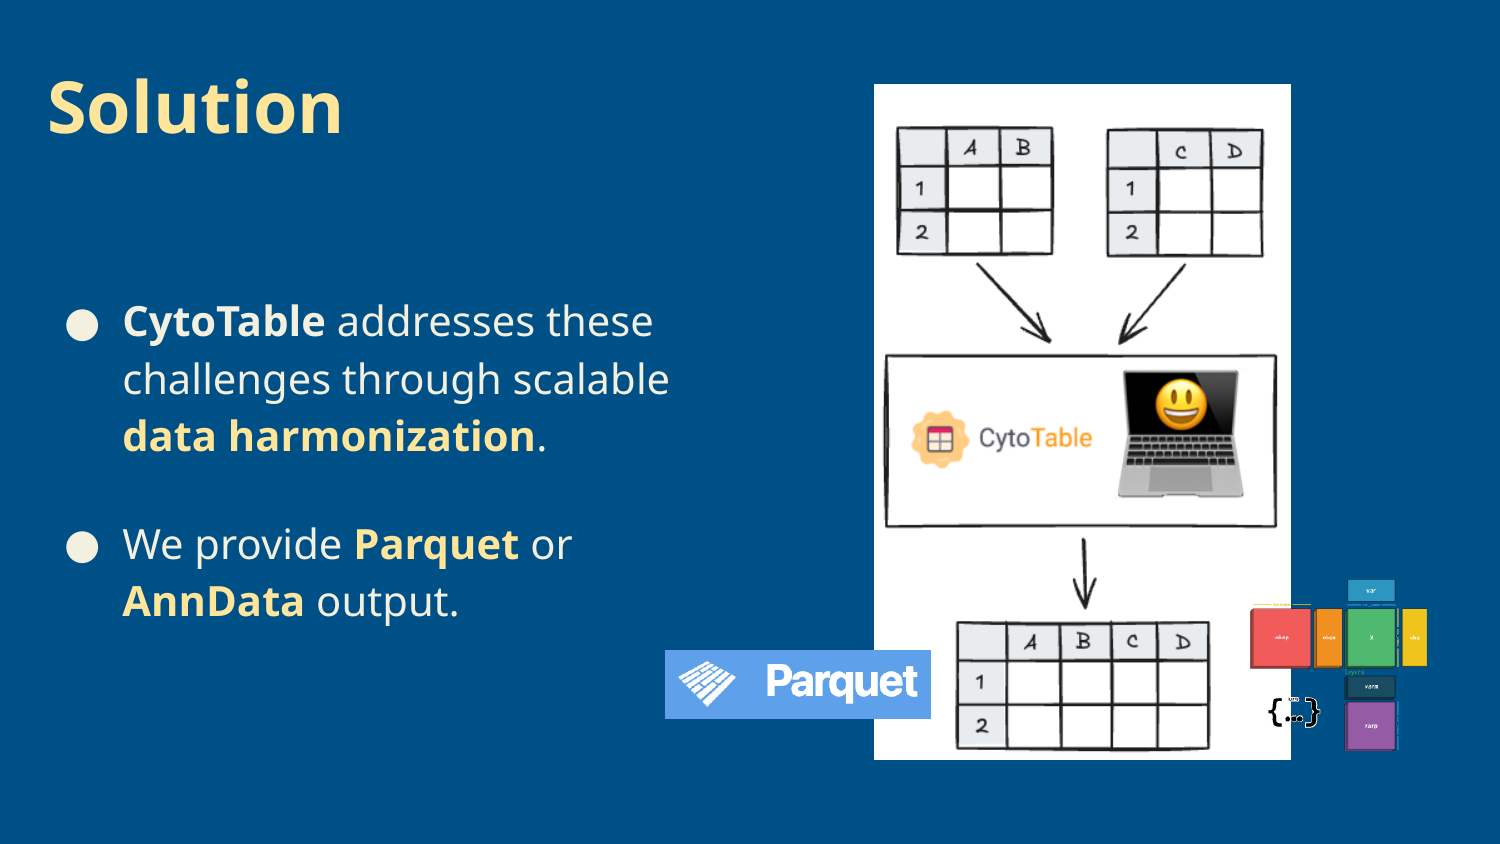

Solution
# CytoTable addresses these challenges through scalable data harmonization.
We provide Parquet or AnnData output.